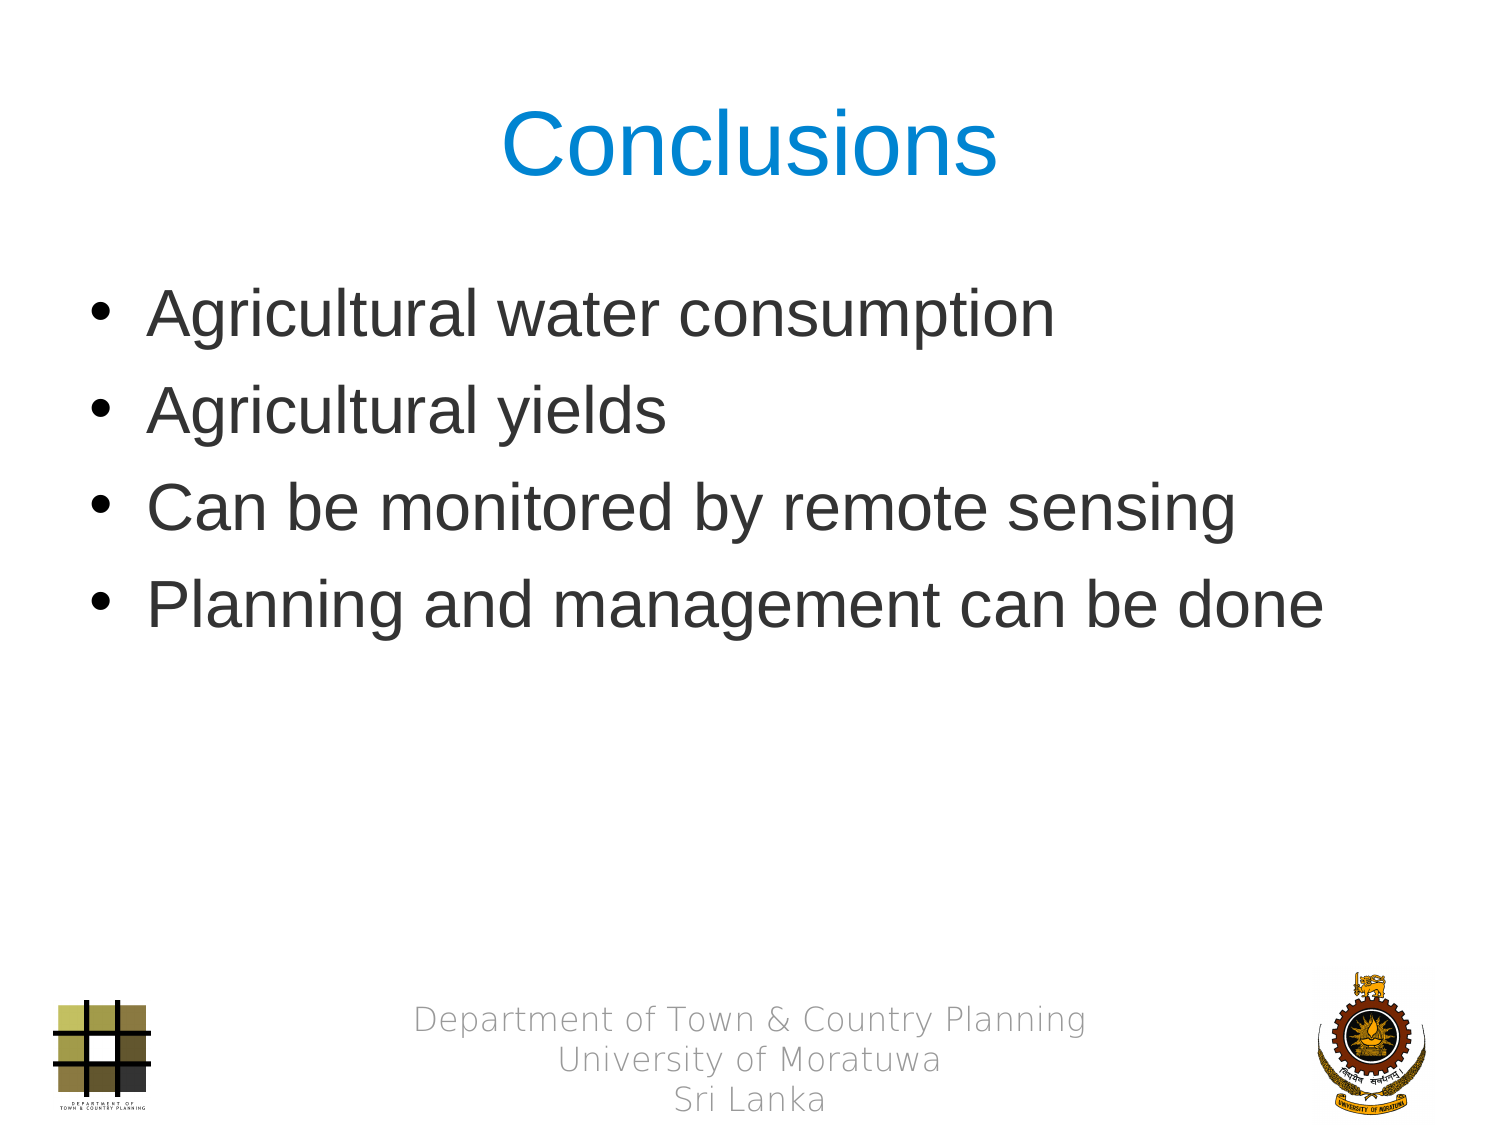

# Conclusions
Agricultural water consumption
Agricultural yields
Can be monitored by remote sensing
Planning and management can be done